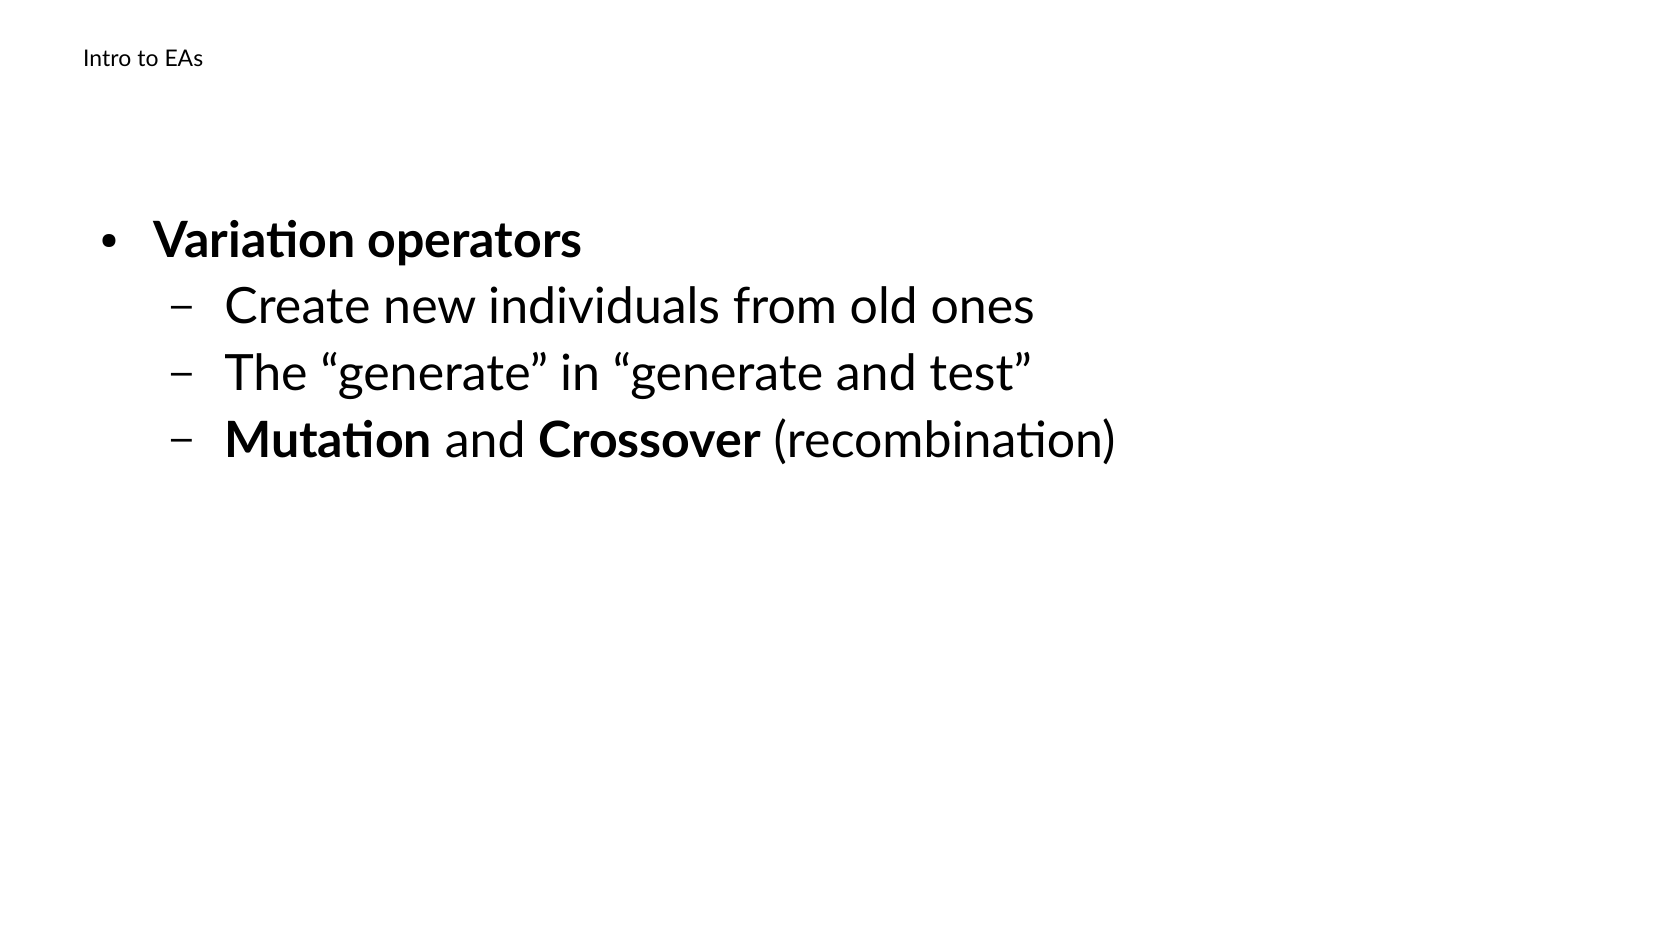

# Intro to EAs
Variation operators
Create new individuals from old ones
The “generate” in “generate and test”
Mutation and Crossover (recombination)